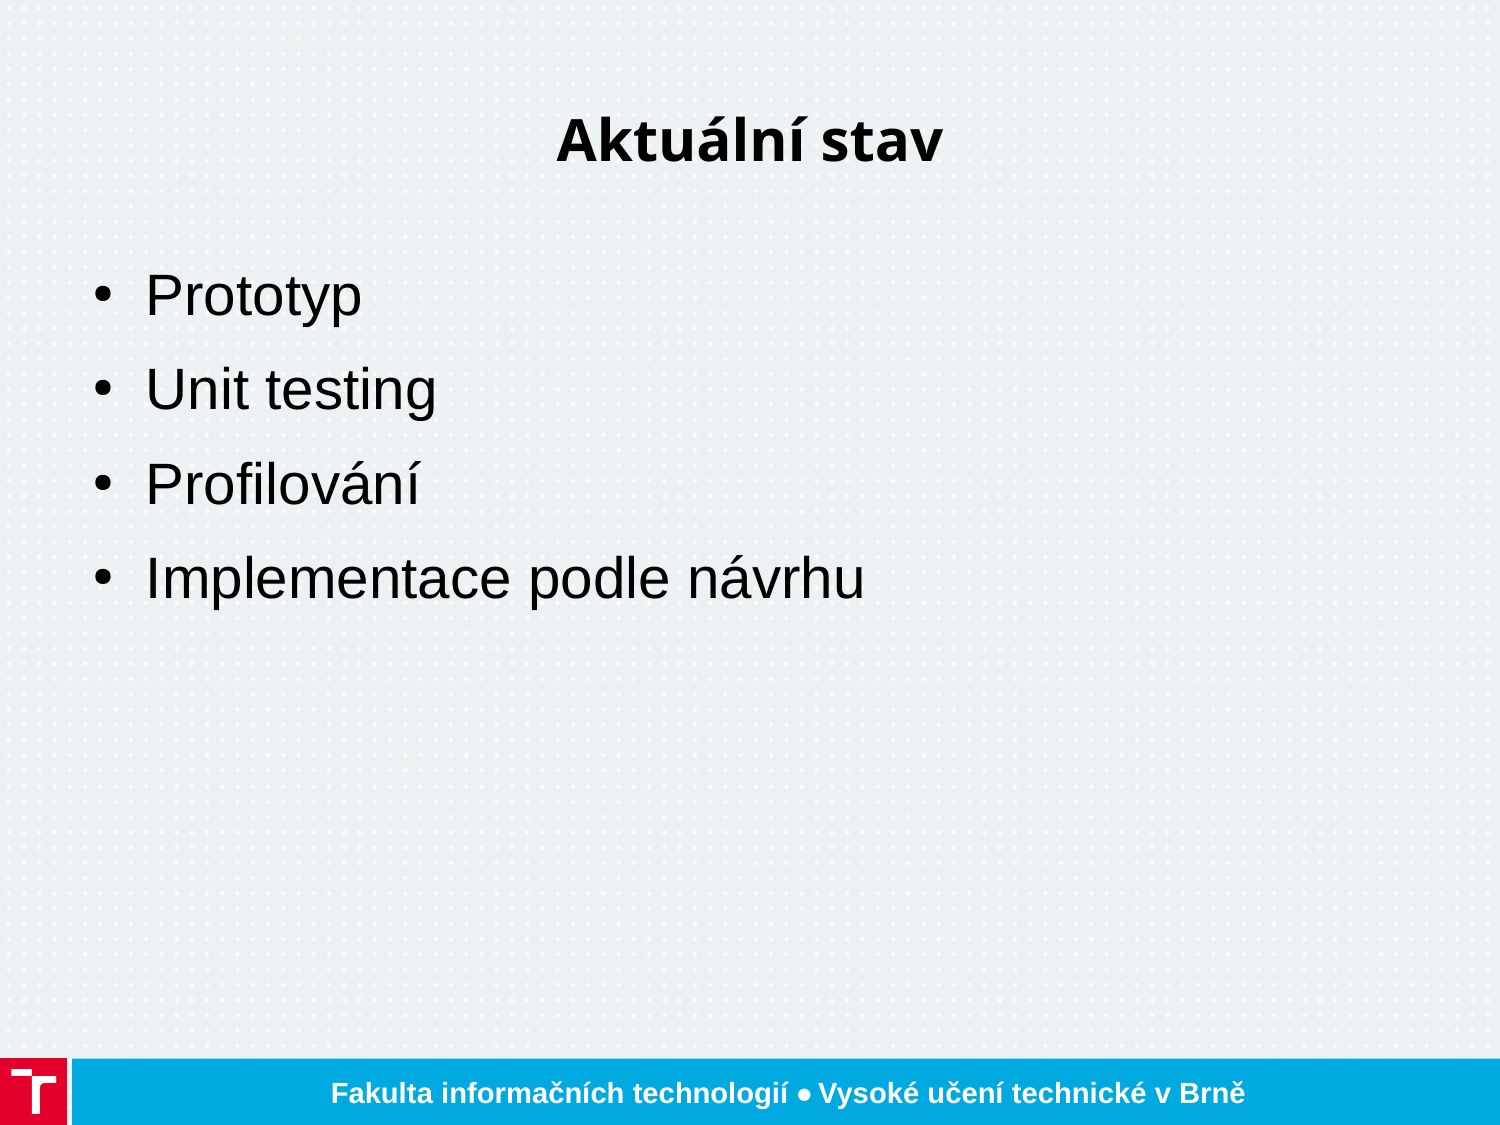

# Aktuální stav
Prototyp
Unit testing
Profilování
Implementace podle návrhu